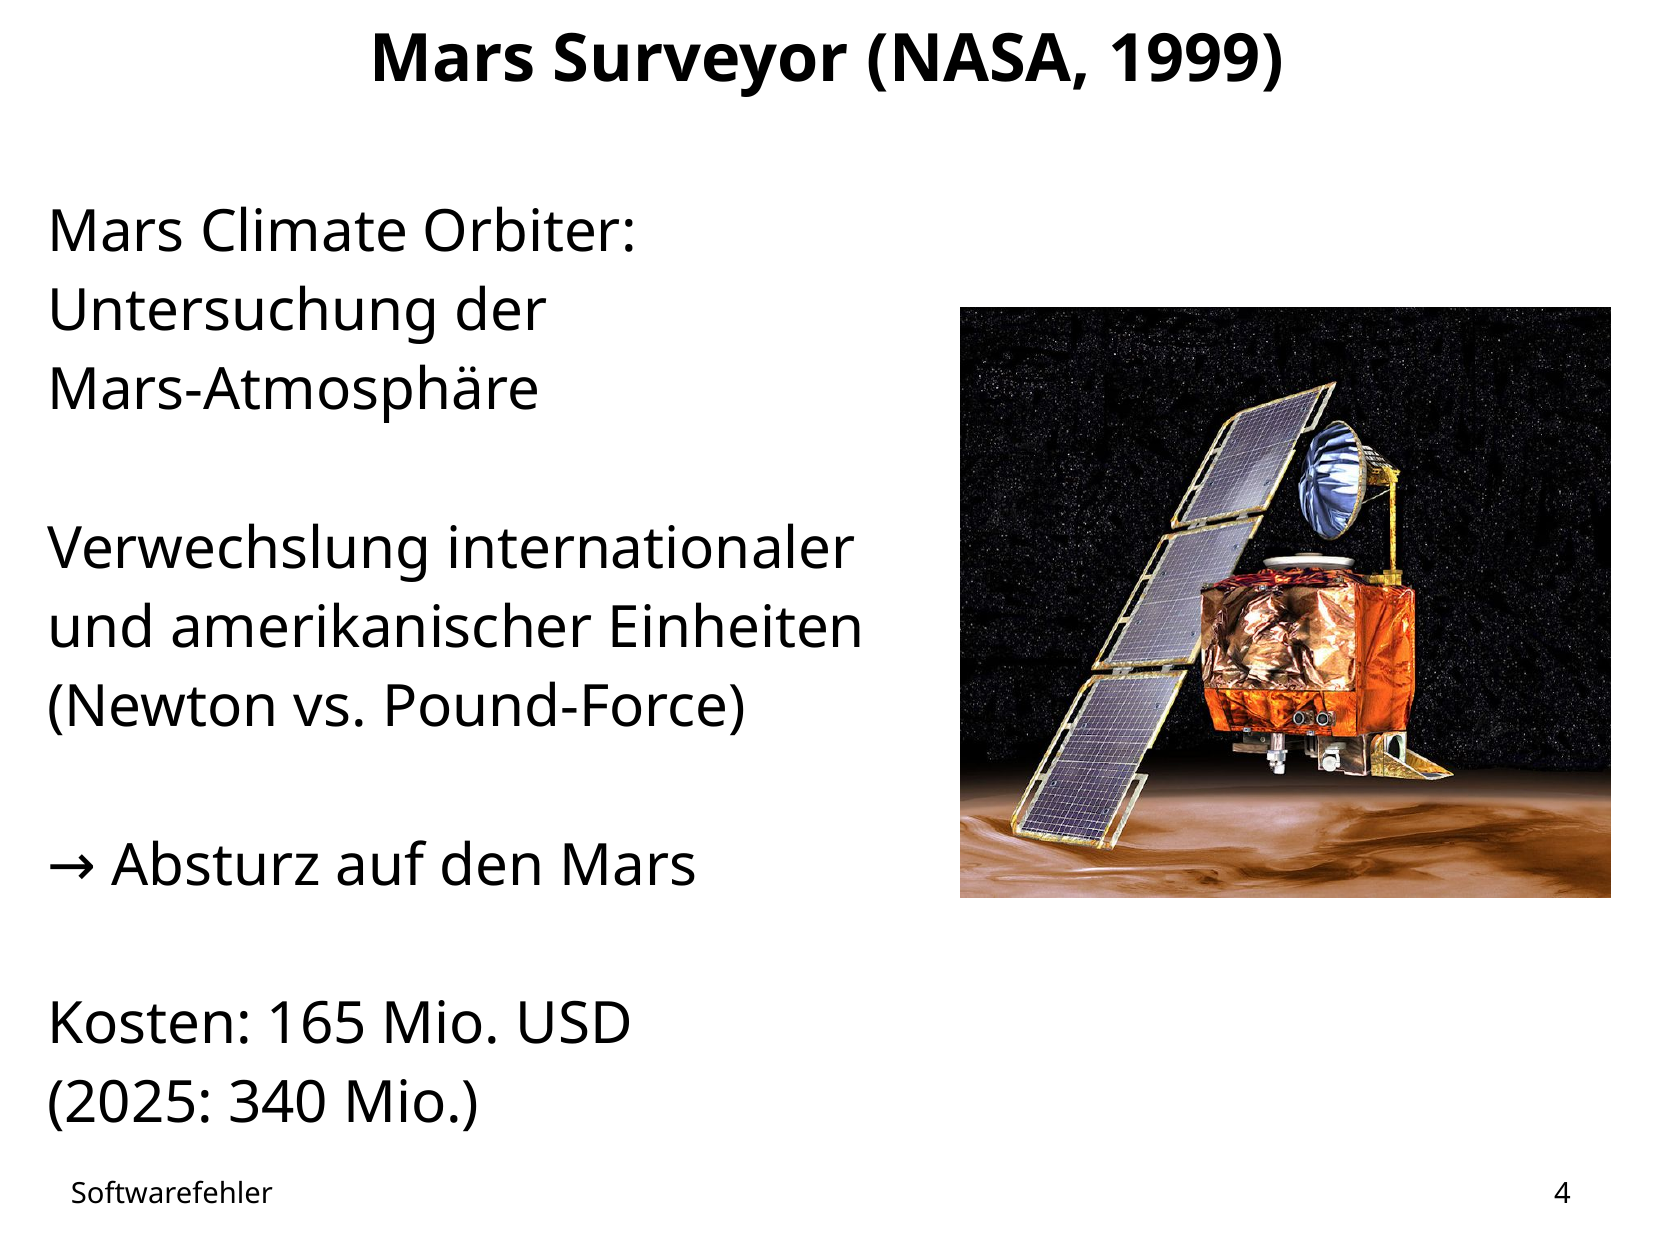

# Mars Surveyor (NASA, 1999)
Mars Climate Orbiter:
Untersuchung der
Mars-Atmosphäre
Verwechslung internationaler und amerikanischer Einheiten
(Newton vs. Pound-Force)
→ Absturz auf den Mars
Kosten: 165 Mio. USD
(2025: 340 Mio.)
Softwarefehler
4